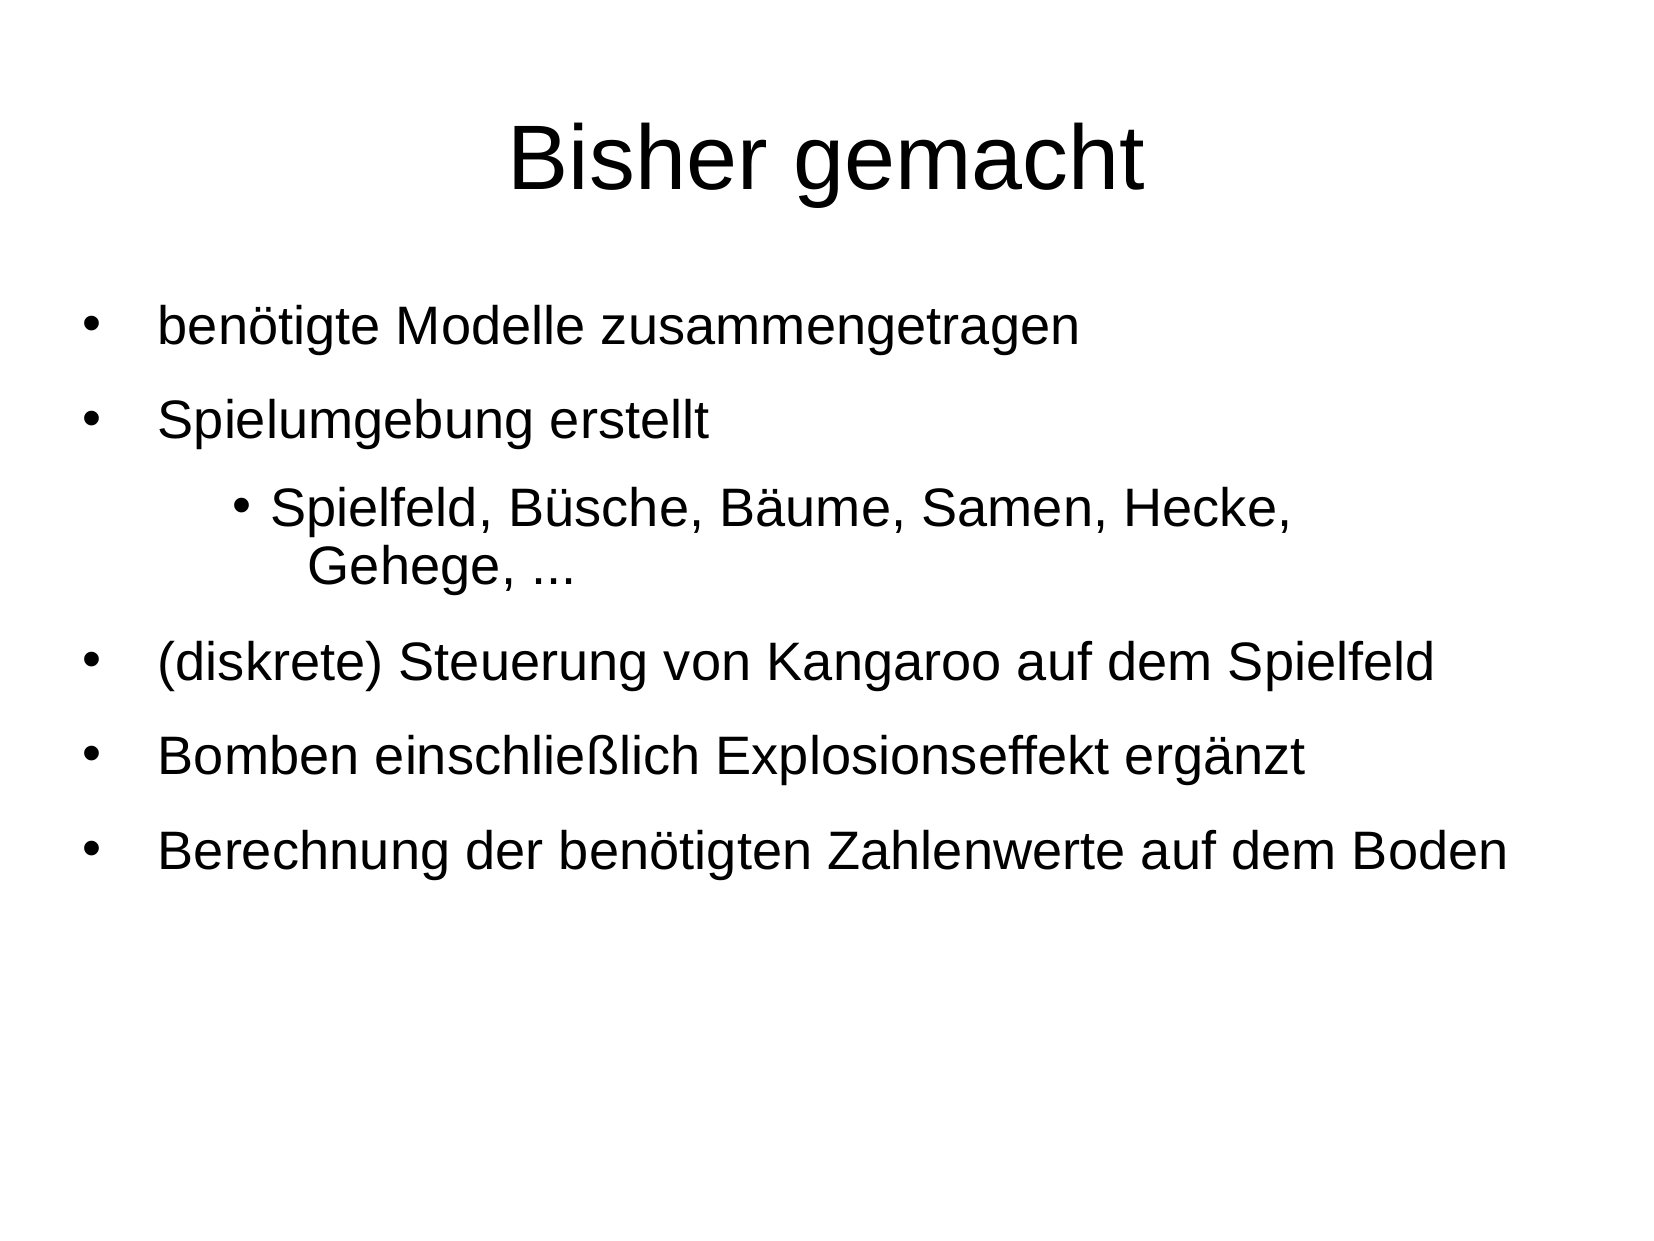

# Bisher gemacht
benötigte Modelle zusammengetragen
Spielumgebung erstellt
Spielfeld, Büsche, Bäume, Samen, Hecke, Gehege, ...
(diskrete) Steuerung von Kangaroo auf dem Spielfeld
Bomben einschließlich Explosionseffekt ergänzt
Berechnung der benötigten Zahlenwerte auf dem Boden